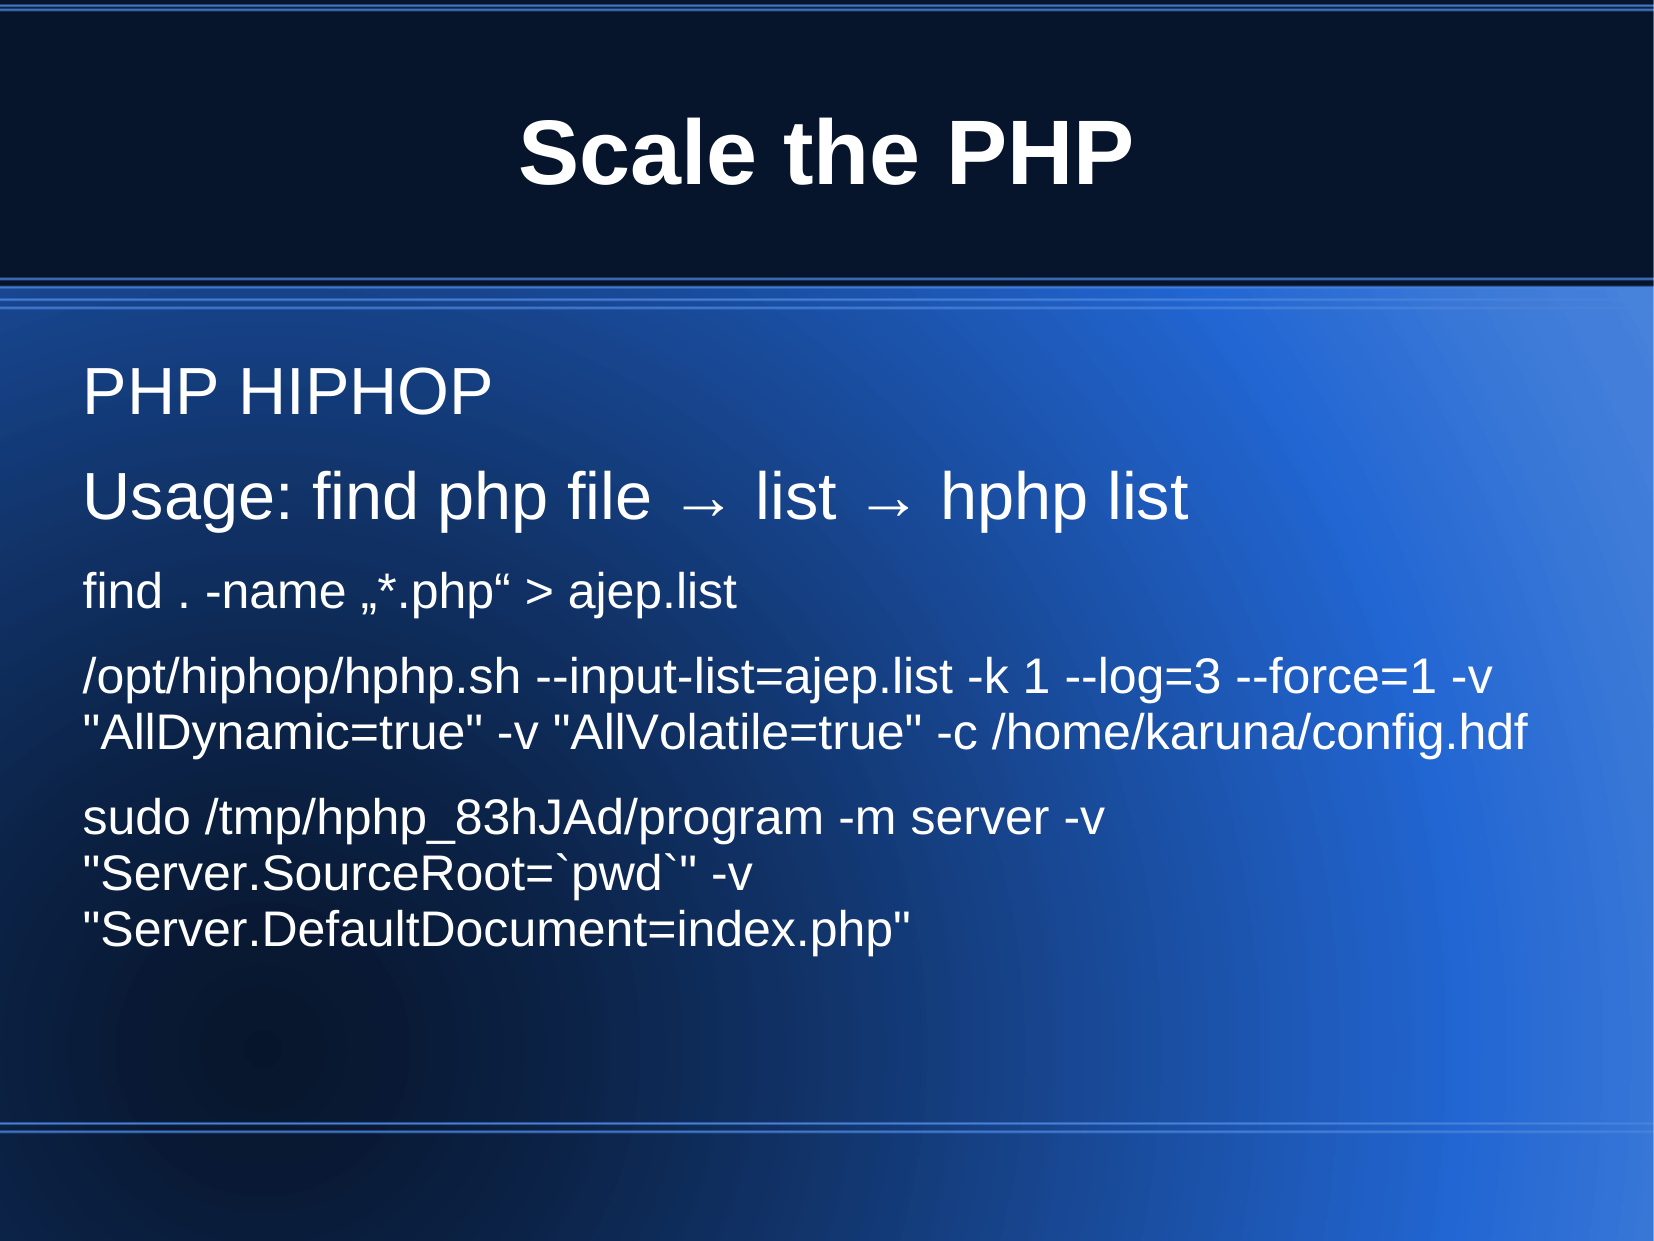

# Scale the PHP
PHP HIPHOP
Usage: find php file → list → hphp list
find . -name „*.php“ > ajep.list
/opt/hiphop/hphp.sh --input-list=ajep.list -k 1 --log=3 --force=1 -v "AllDynamic=true" -v "AllVolatile=true" -c /home/karuna/config.hdf
sudo /tmp/hphp_83hJAd/program -m server -v "Server.SourceRoot=`pwd`" -v "Server.DefaultDocument=index.php"